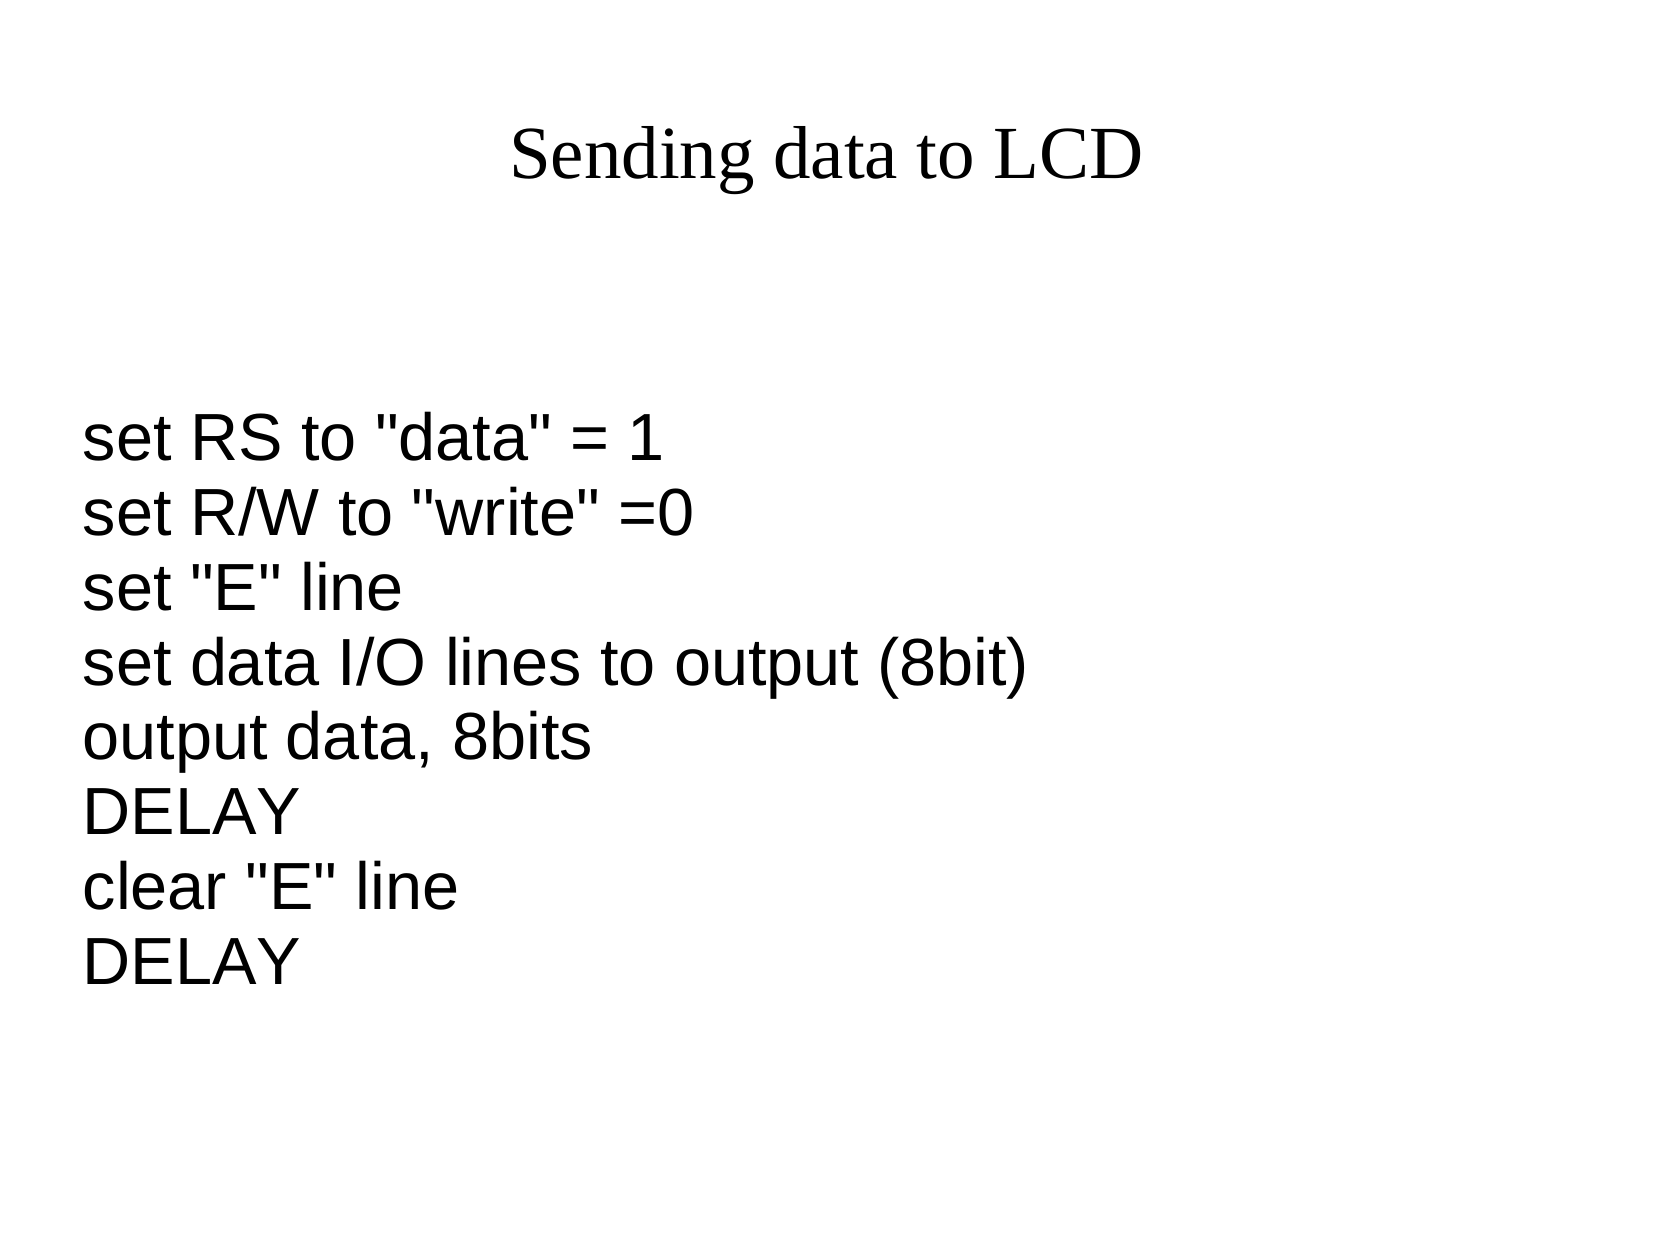

# Sending data to LCD
set RS to "data" = 1
set R/W to "write" =0
set "E" line
set data I/O lines to output (8bit)
output data, 8bits
DELAY
clear "E" line
DELAY